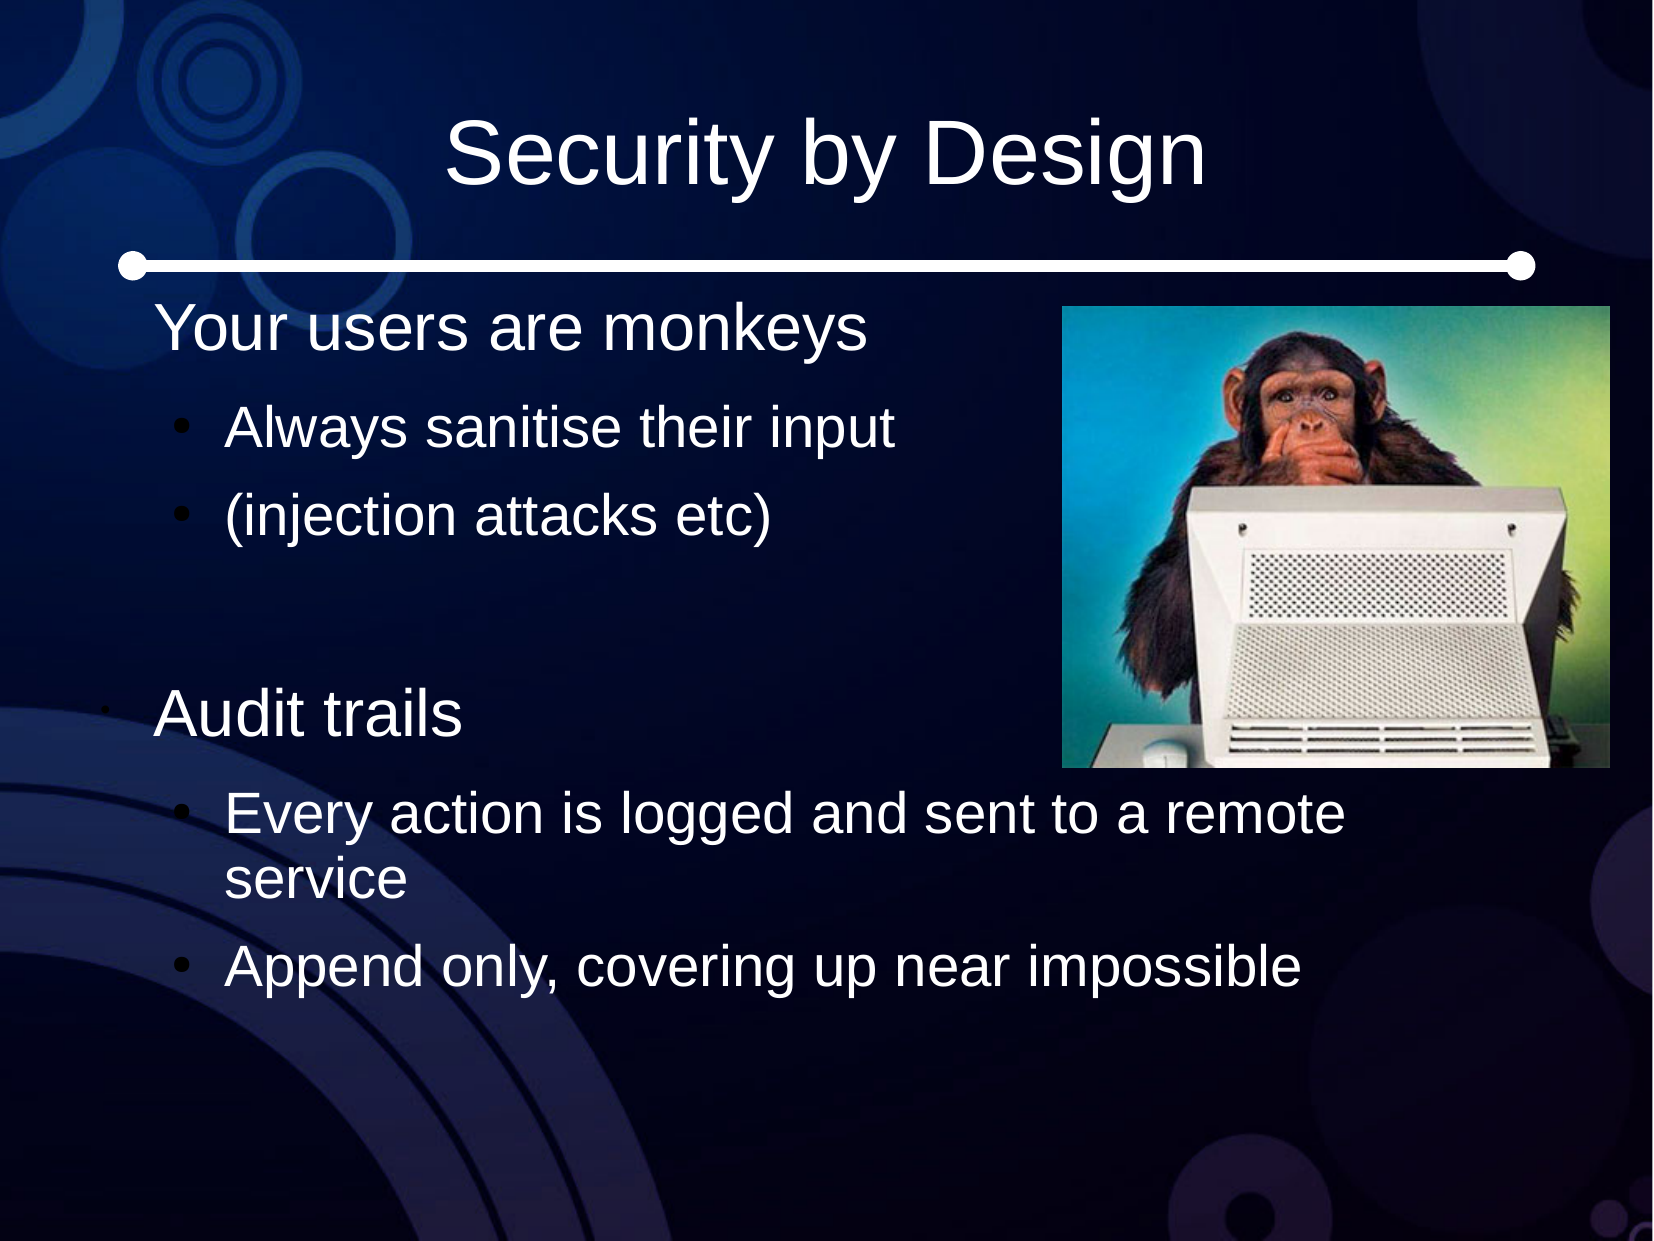

# Security by Design
Your users are monkeys
Always sanitise their input
(injection attacks etc)
Audit trails
Every action is logged and sent to a remote service
Append only, covering up near impossible